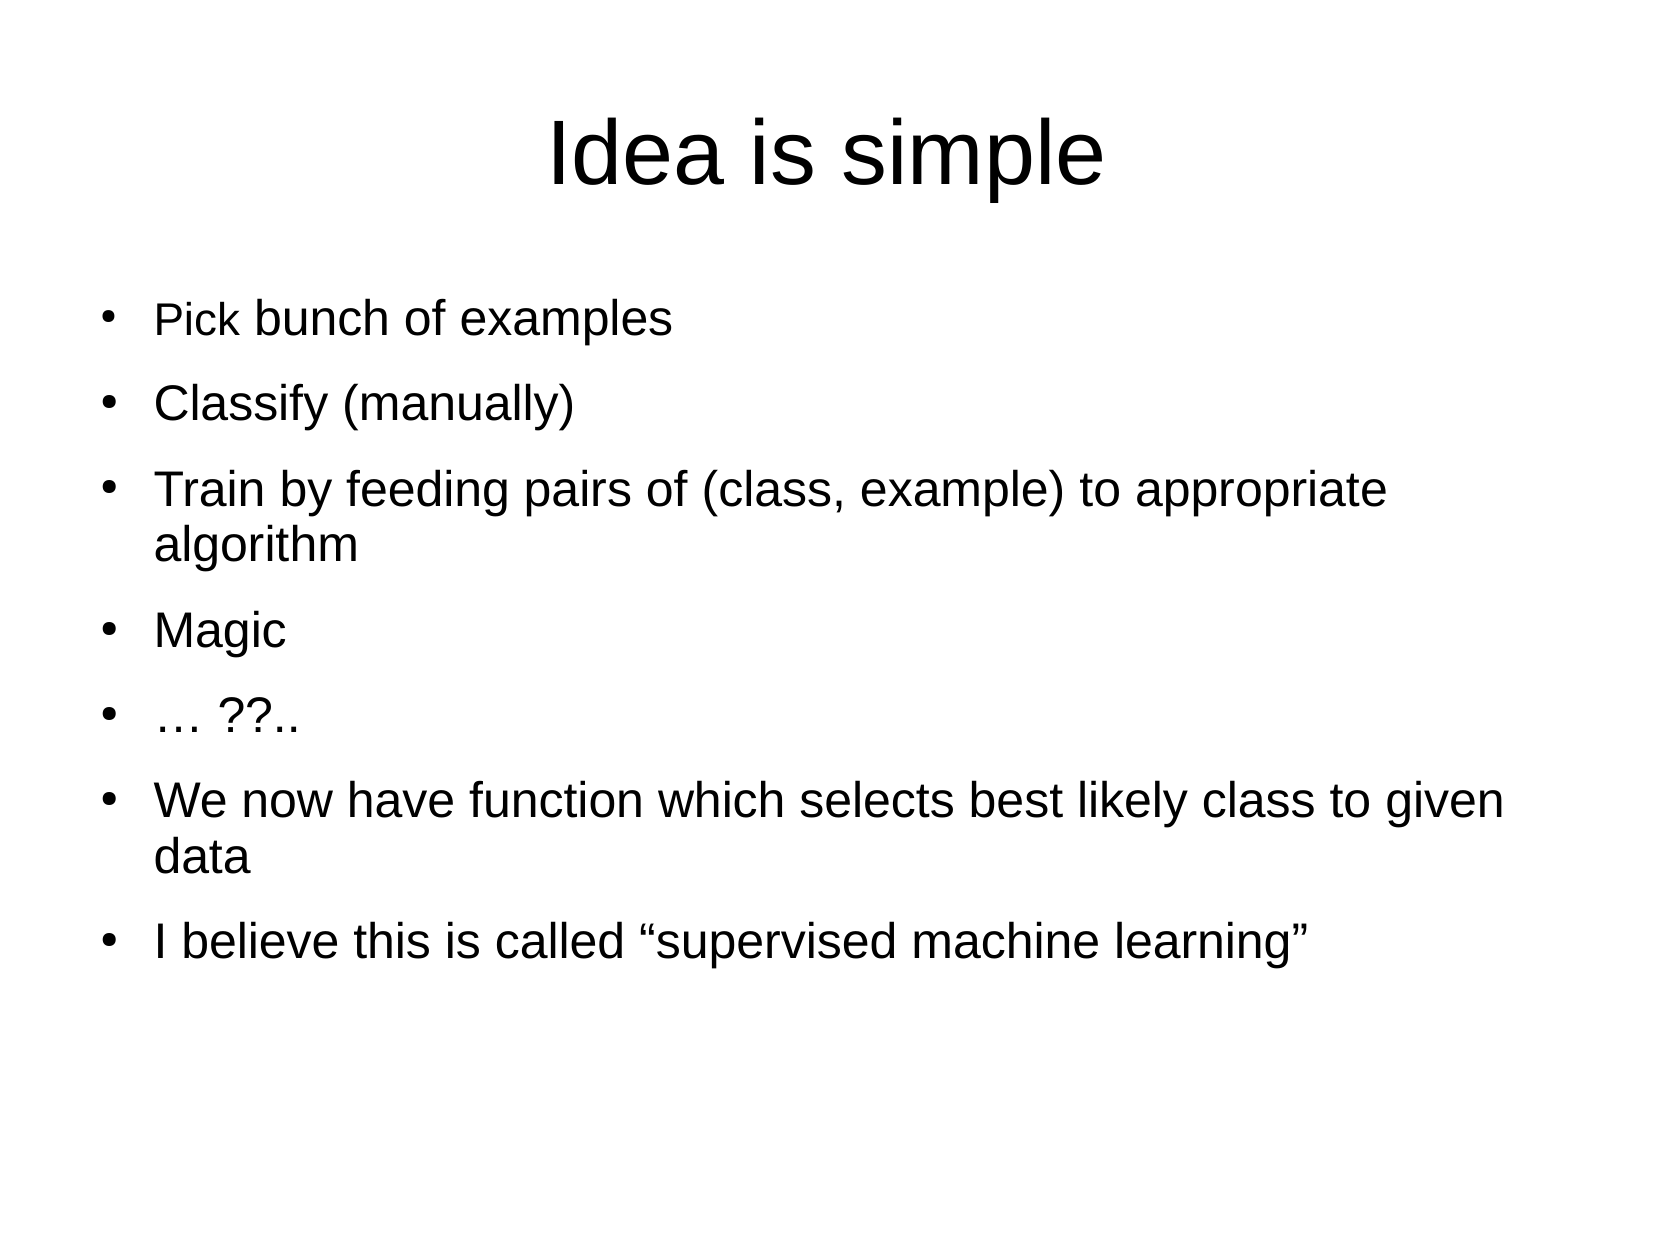

# Idea is simple
Pick bunch of examples
Classify (manually)
Train by feeding pairs of (class, example) to appropriate algorithm
Magic
… ??..
We now have function which selects best likely class to given data
I believe this is called “supervised machine learning”